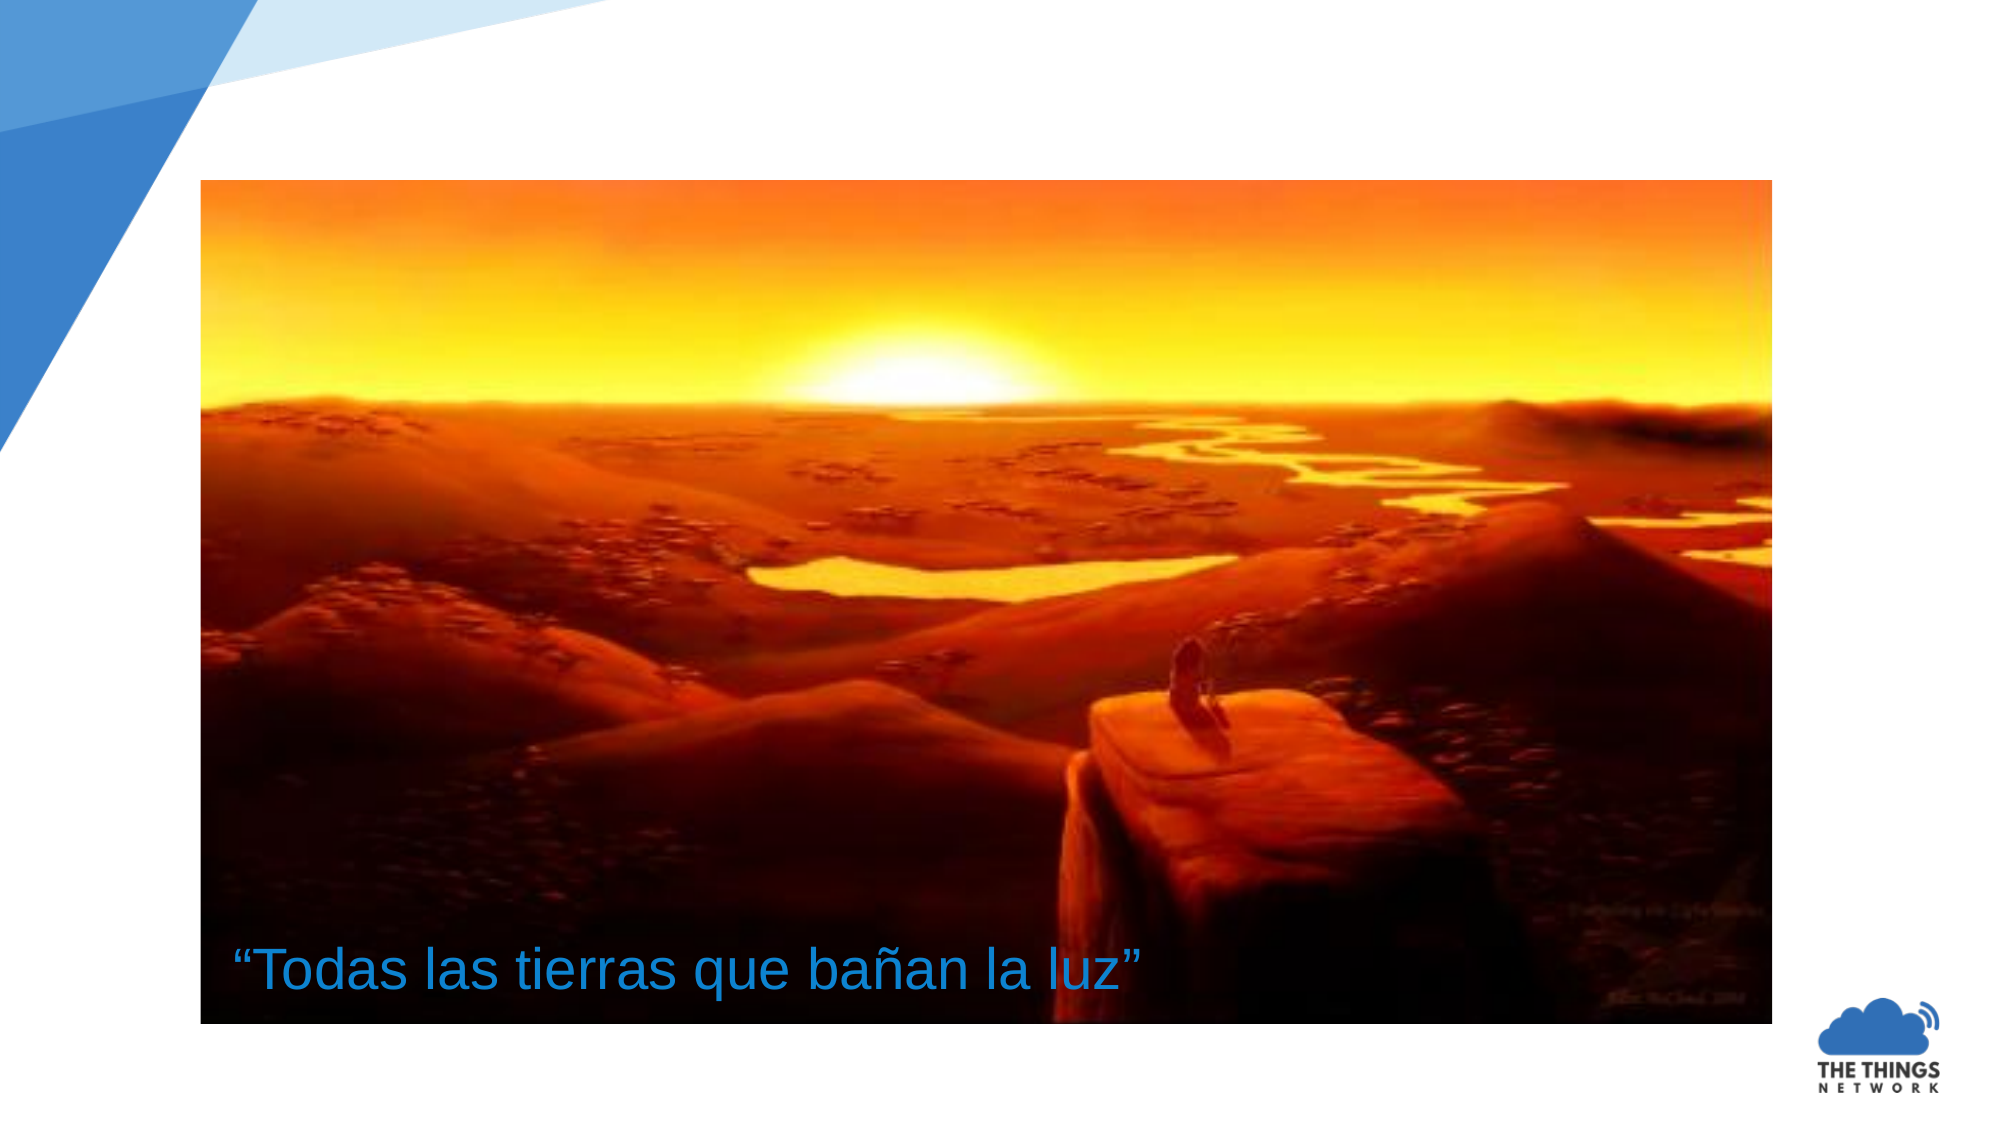

# “Todas las tierras que bañan la luz”